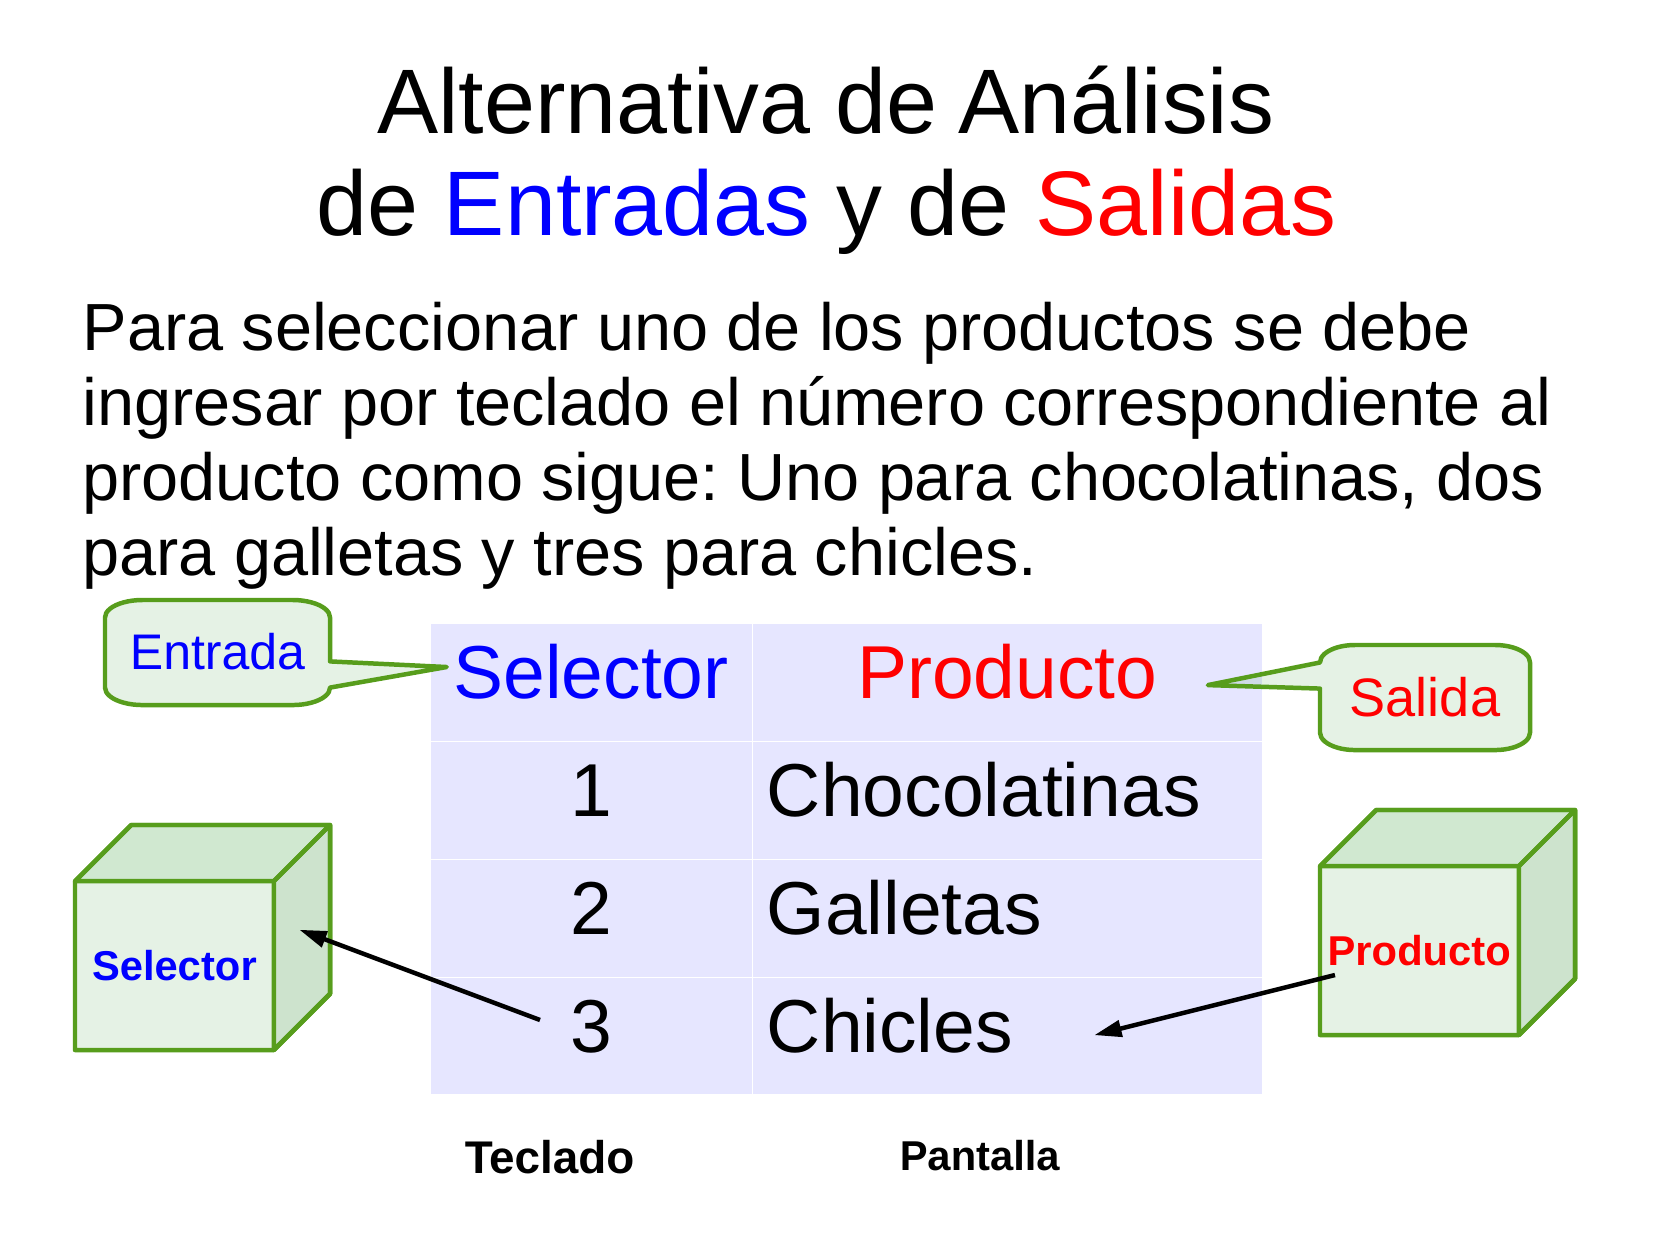

# Alternativa de Análisis de Entradas y de Salidas
Para seleccionar uno de los productos se debe ingresar por teclado el número correspondiente al producto como sigue: Uno para chocolatinas, dos para galletas y tres para chicles.
Entrada
| Selector | Producto |
| --- | --- |
| 1 | Chocolatinas |
| 2 | Galletas |
| 3 | Chicles |
Salida
Producto
Selector
Teclado
Pantalla